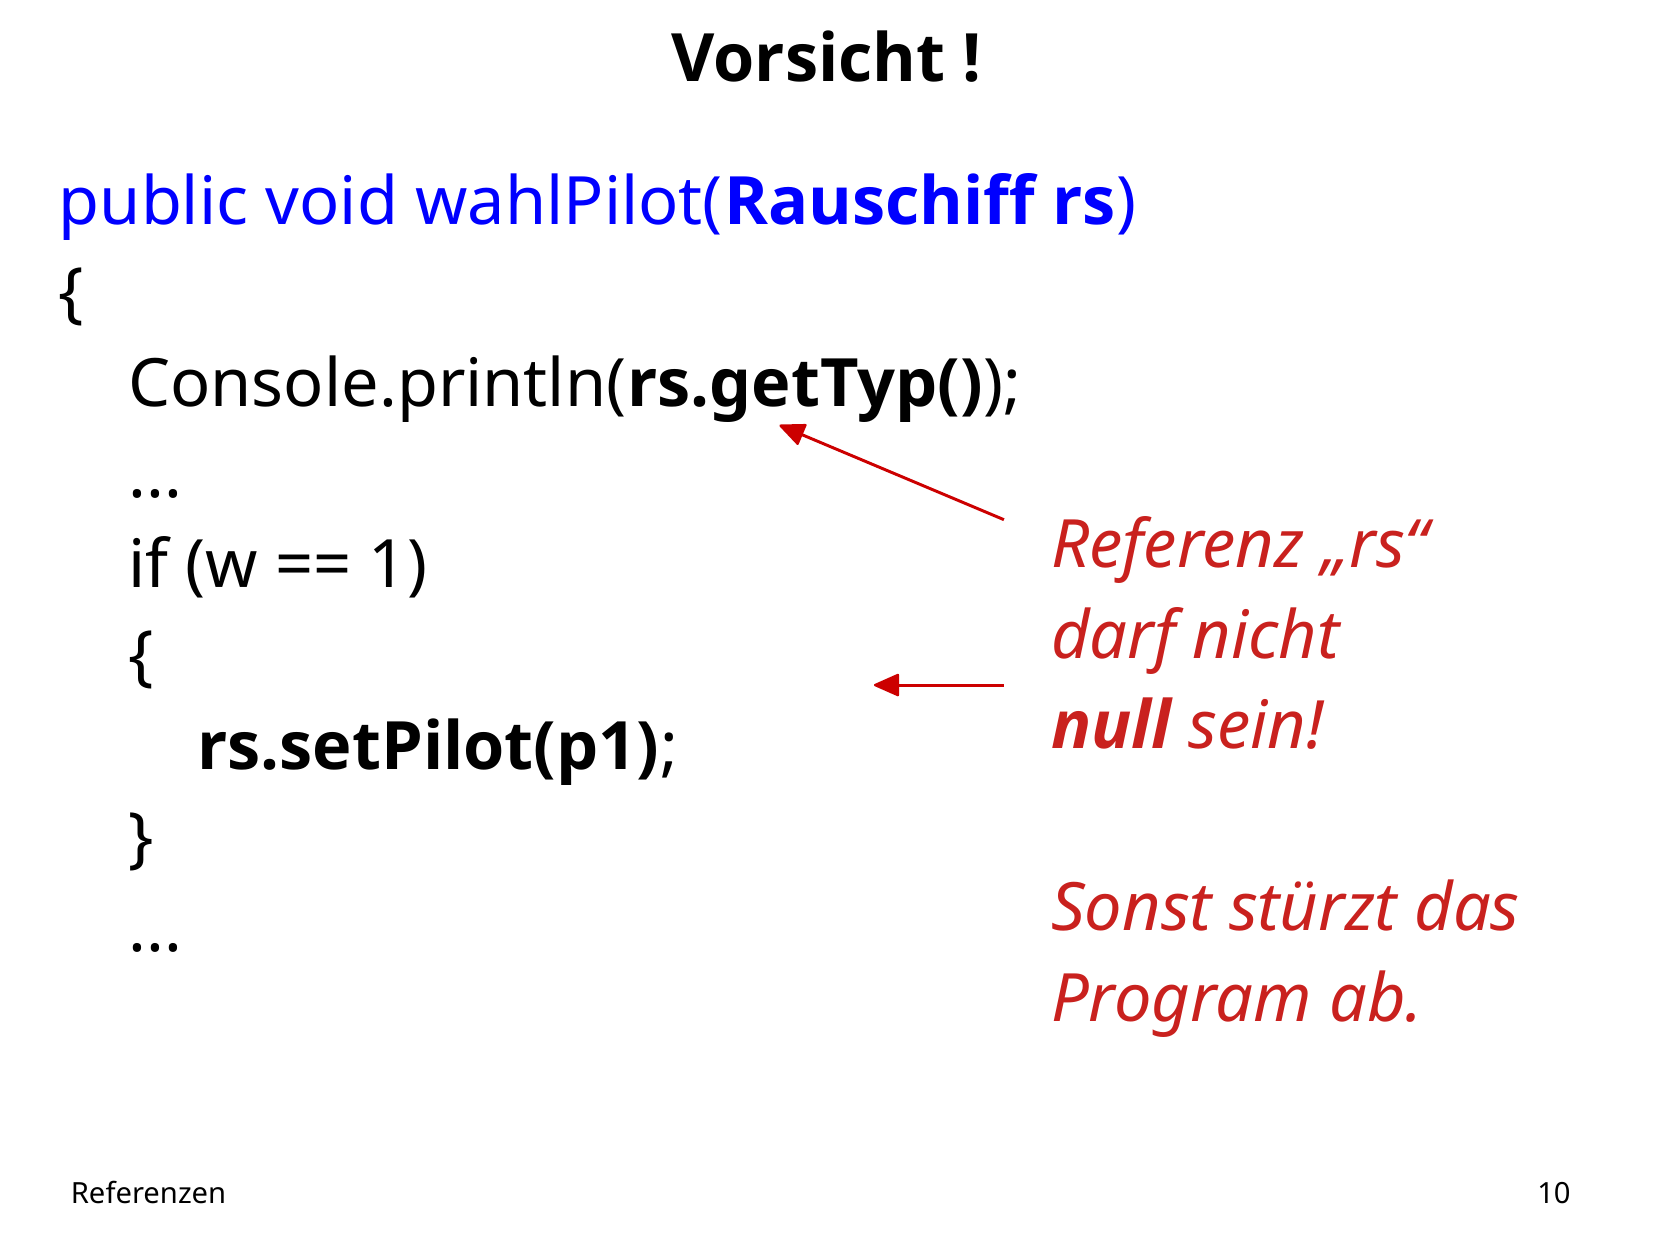

# Vorsicht !
public void wahlPilot(Rauschiff rs)
{
 Console.println(rs.getTyp());
 ...
 if (w == 1)
 {
 rs.setPilot(p1);
 }
 ...
Referenz „rs“
darf nicht
null sein!
Sonst stürzt das
Program ab.
Referenzen
10